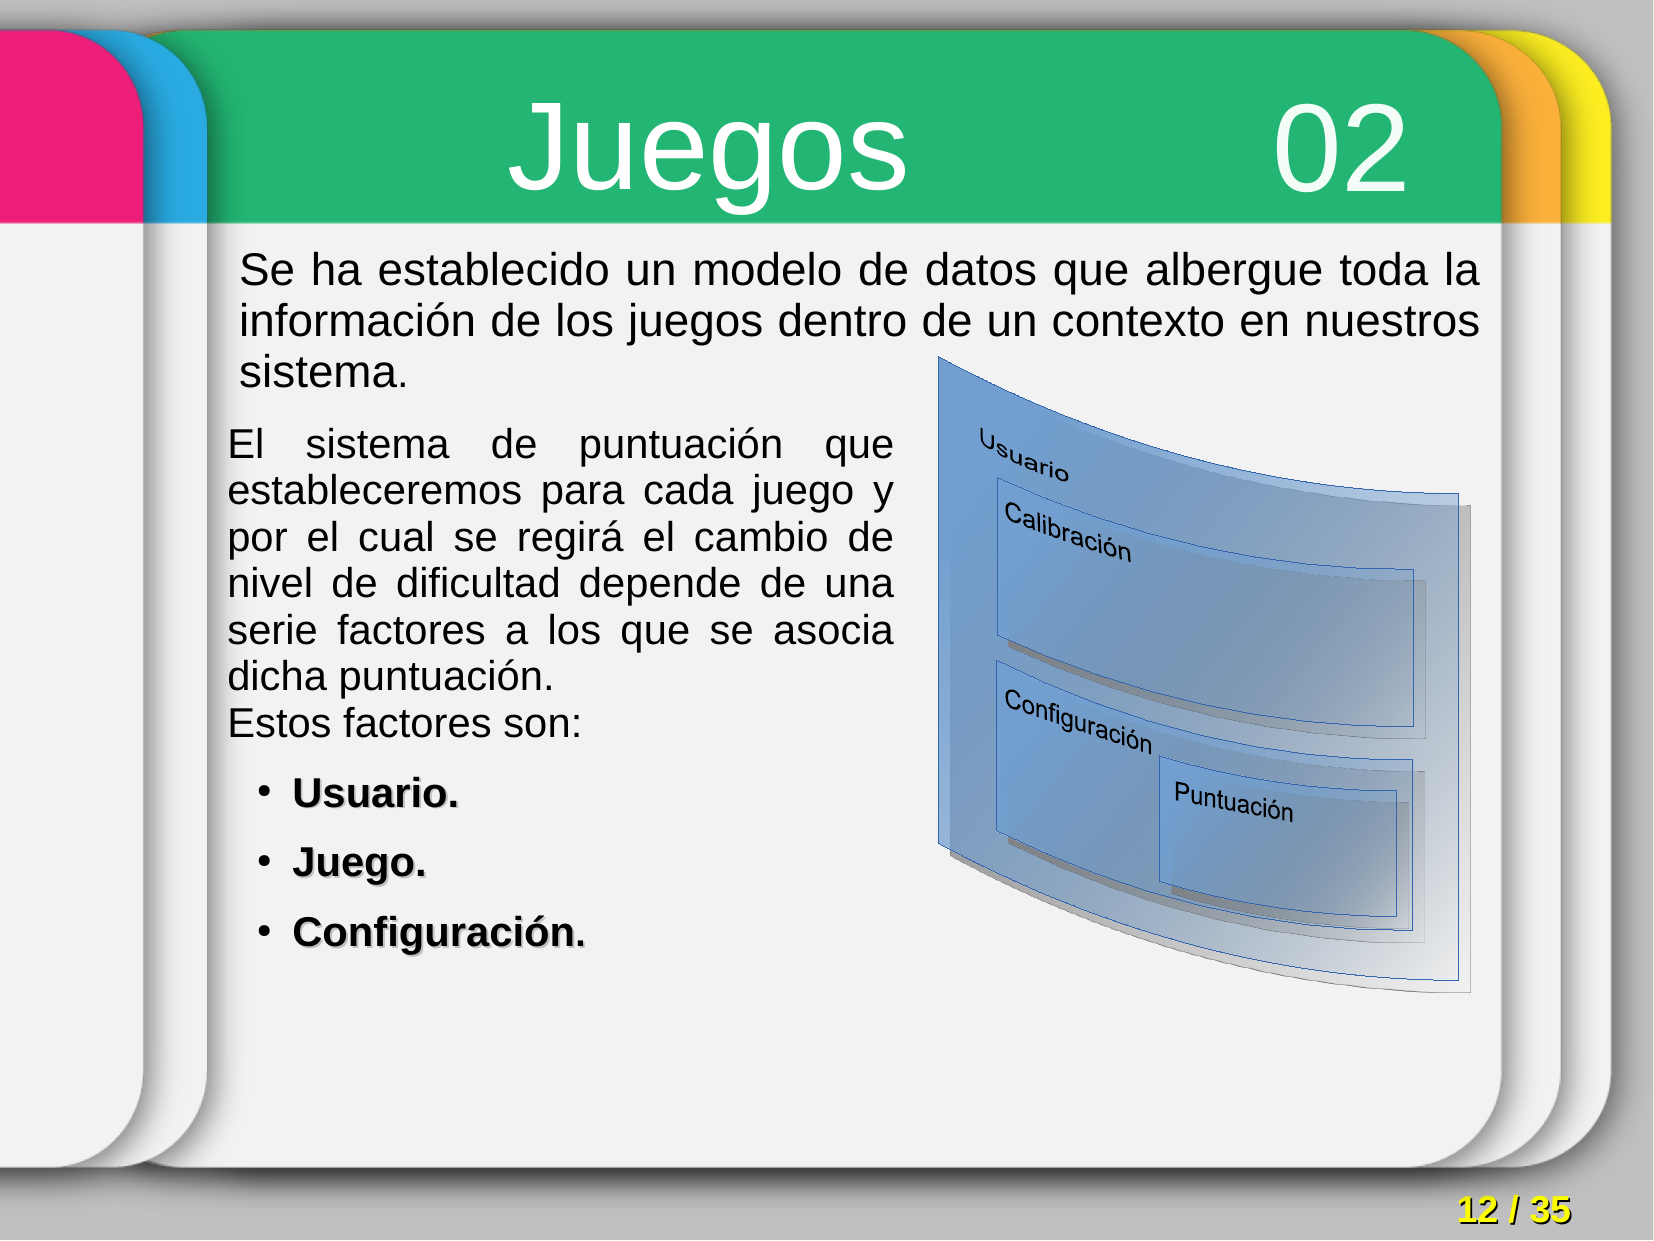

02
# Juegos
Se ha establecido un modelo de datos que albergue toda la información de los juegos dentro de un contexto en nuestros sistema.
El sistema de puntuación que estableceremos para cada juego y por el cual se regirá el cambio de nivel de dificultad depende de una serie factores a los que se asocia dicha puntuación.
Estos factores son:
Usuario.
Juego.
Configuración.